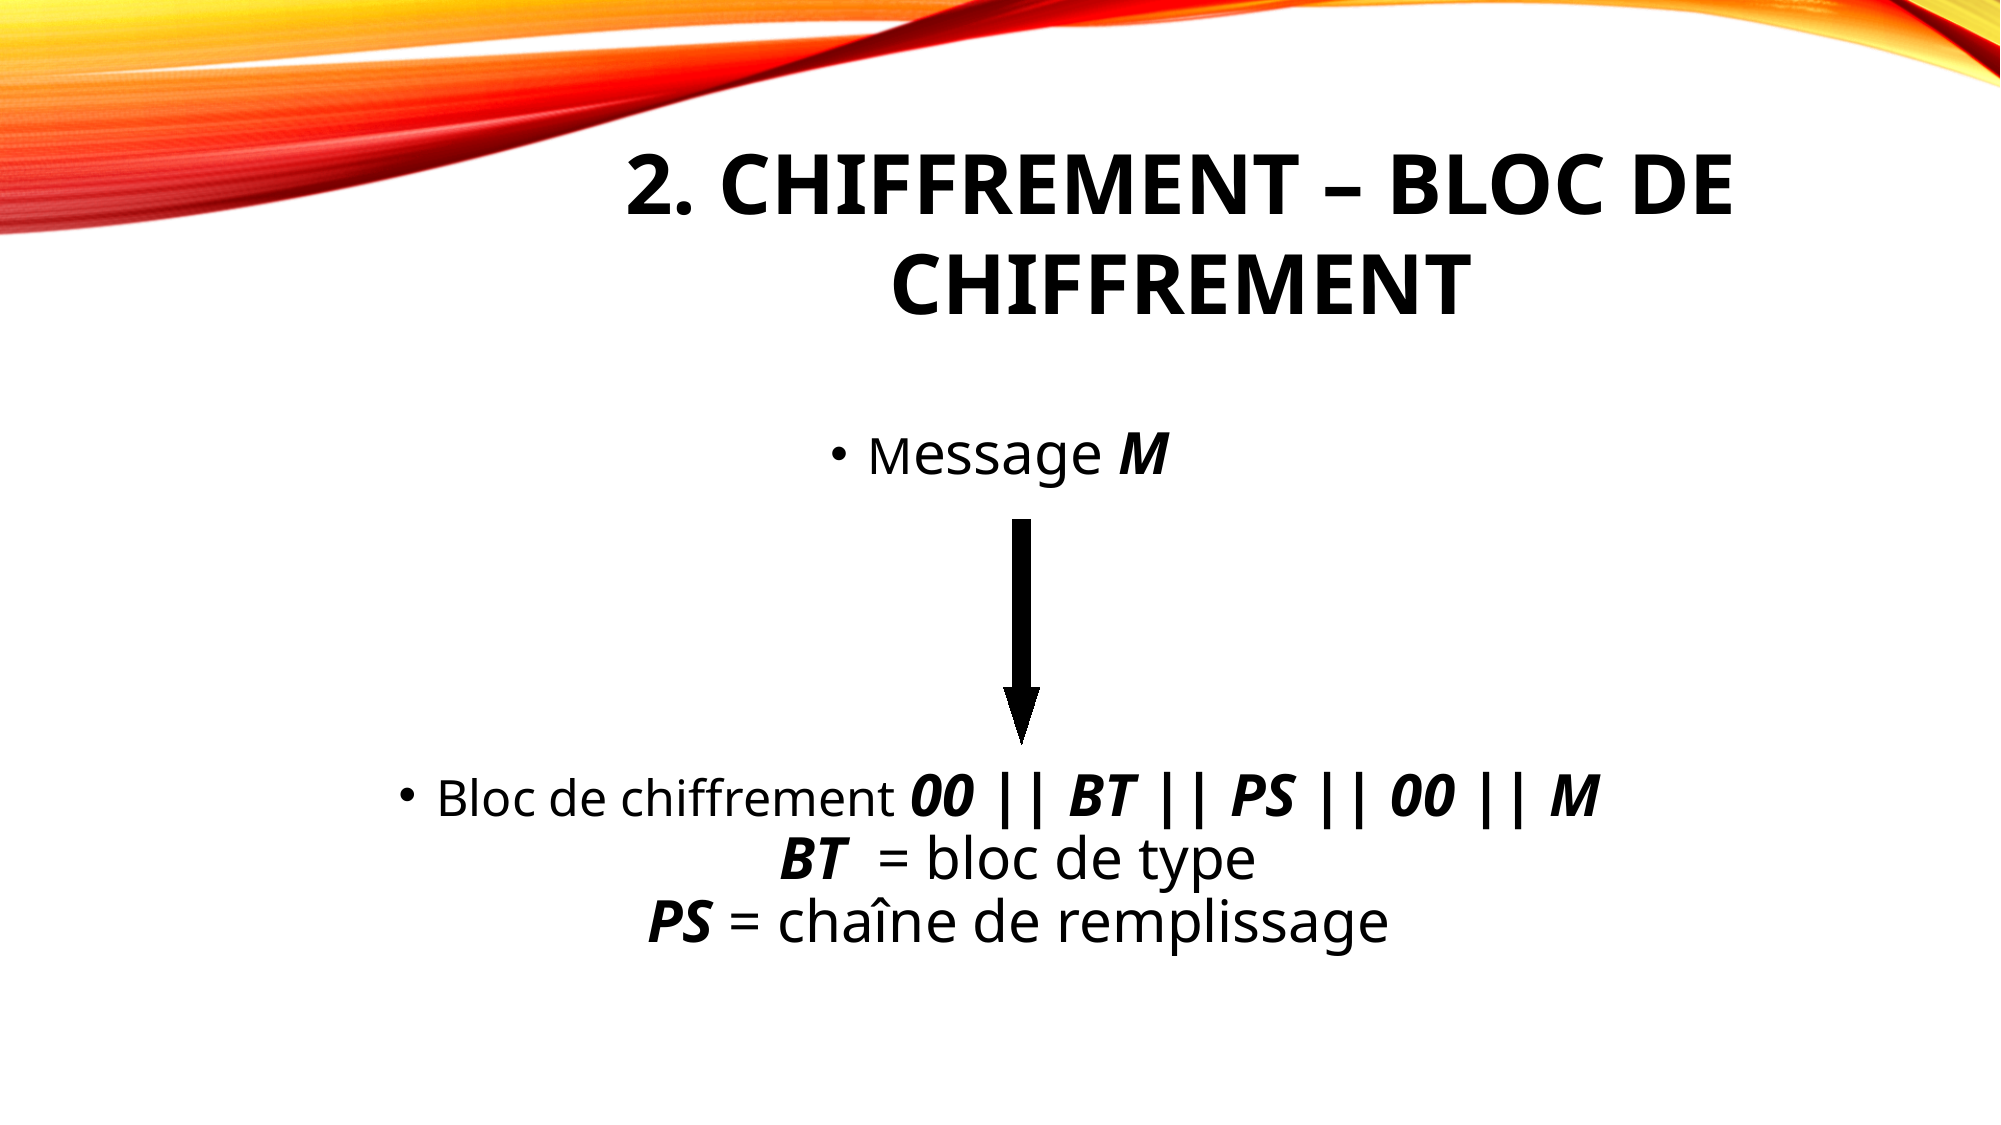

2. Chiffrement – bloc de chiffrement
Message M
Bloc de chiffrement 00 || BT || PS || 00 || M
BT = bloc de type
PS = chaîne de remplissage